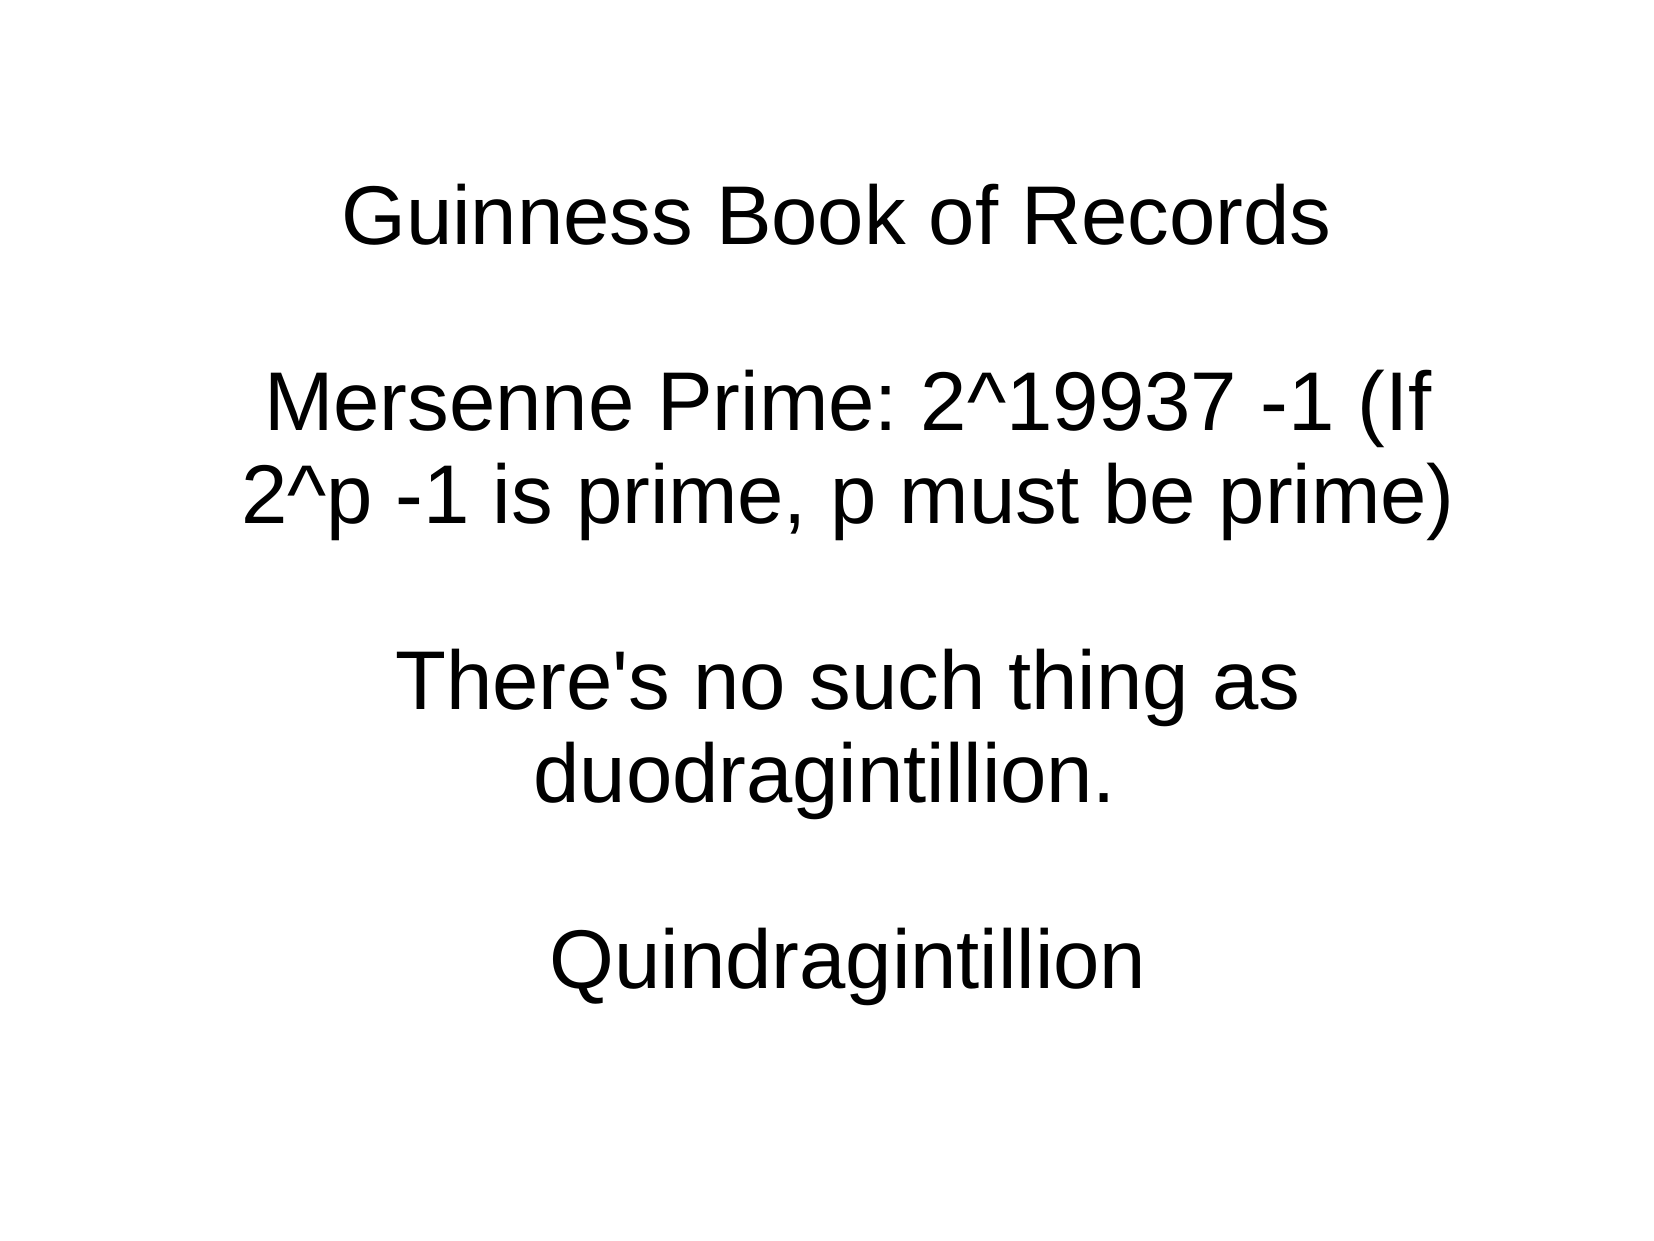

#
Guinness Book of Records
Mersenne Prime: 2^19937 -1 (If 2^p -1 is prime, p must be prime)
There's no such thing as duodragintillion.
Quindragintillion